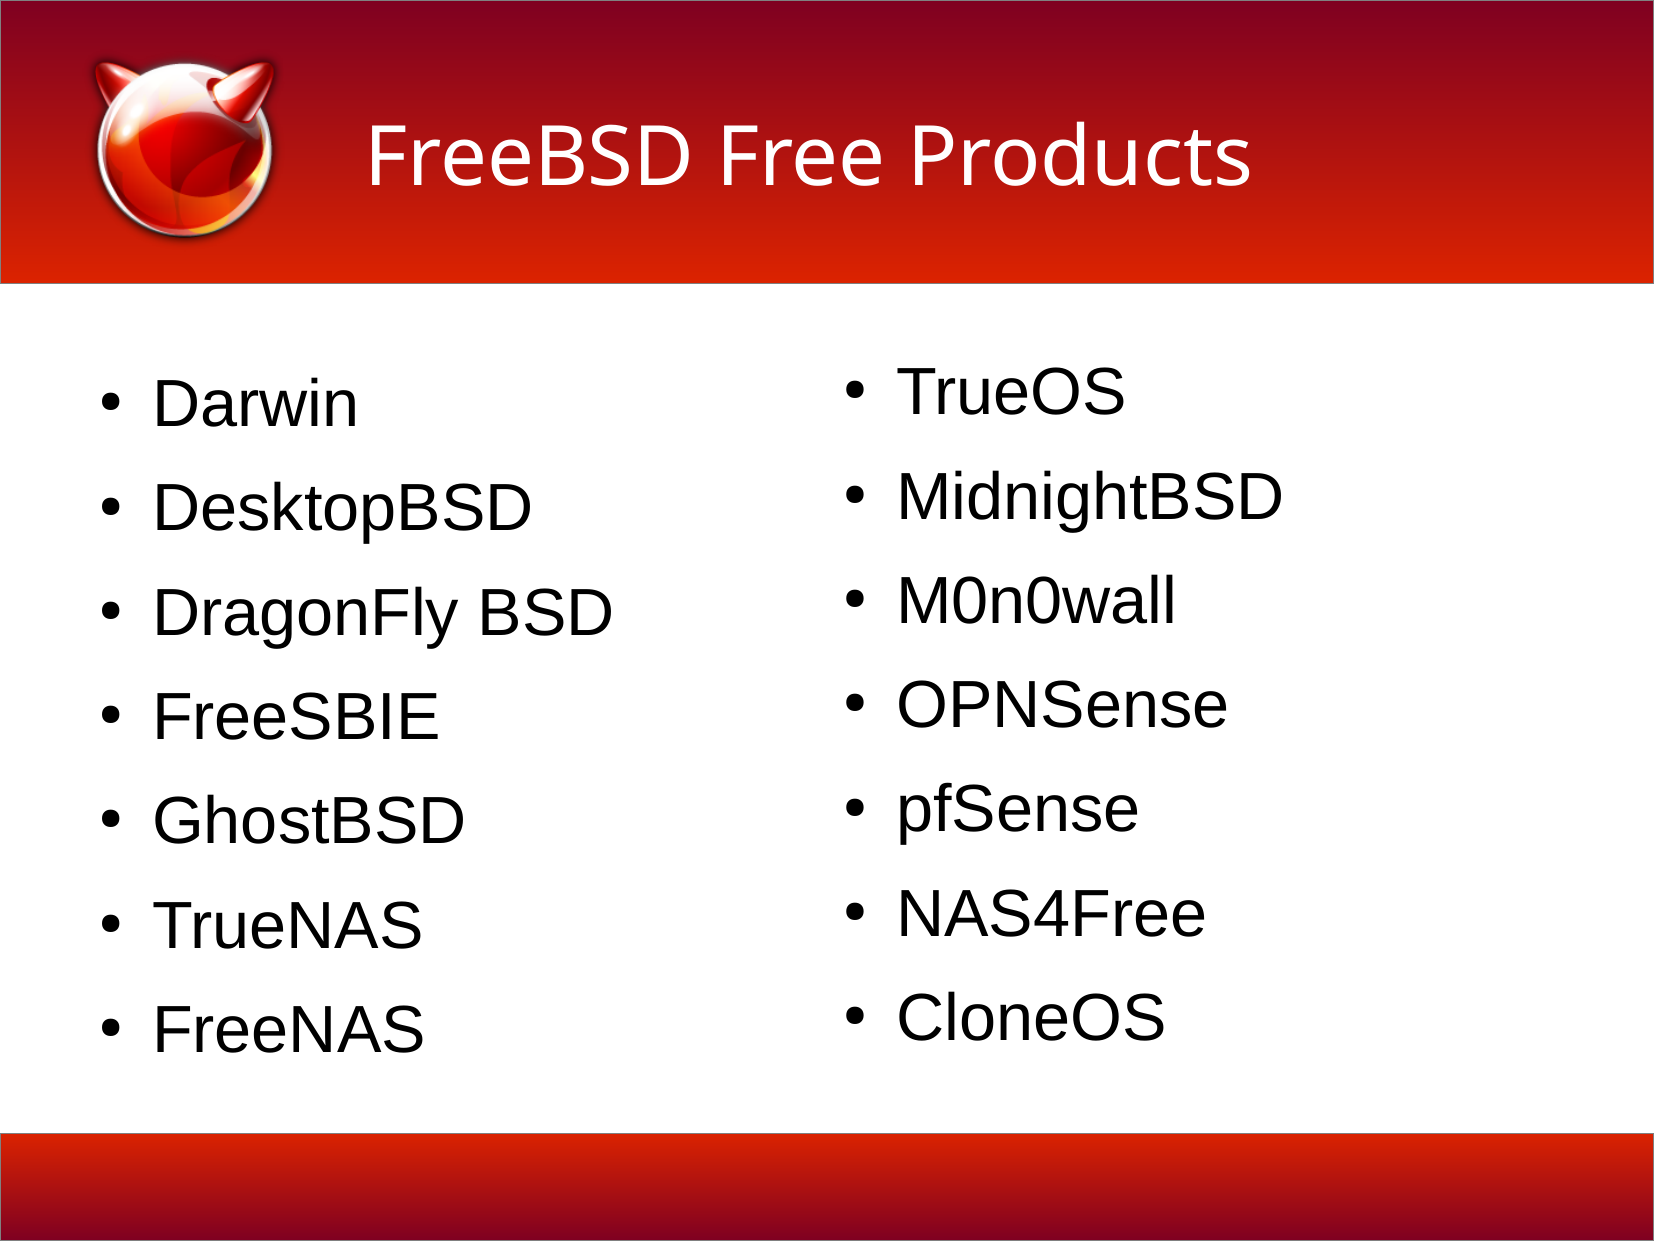

# FreeBSD Free Products
TrueOS
MidnightBSD
M0n0wall
OPNSense
pfSense
NAS4Free
CloneOS
Darwin
DesktopBSD
DragonFly BSD
FreeSBIE
GhostBSD
TrueNAS
FreeNAS